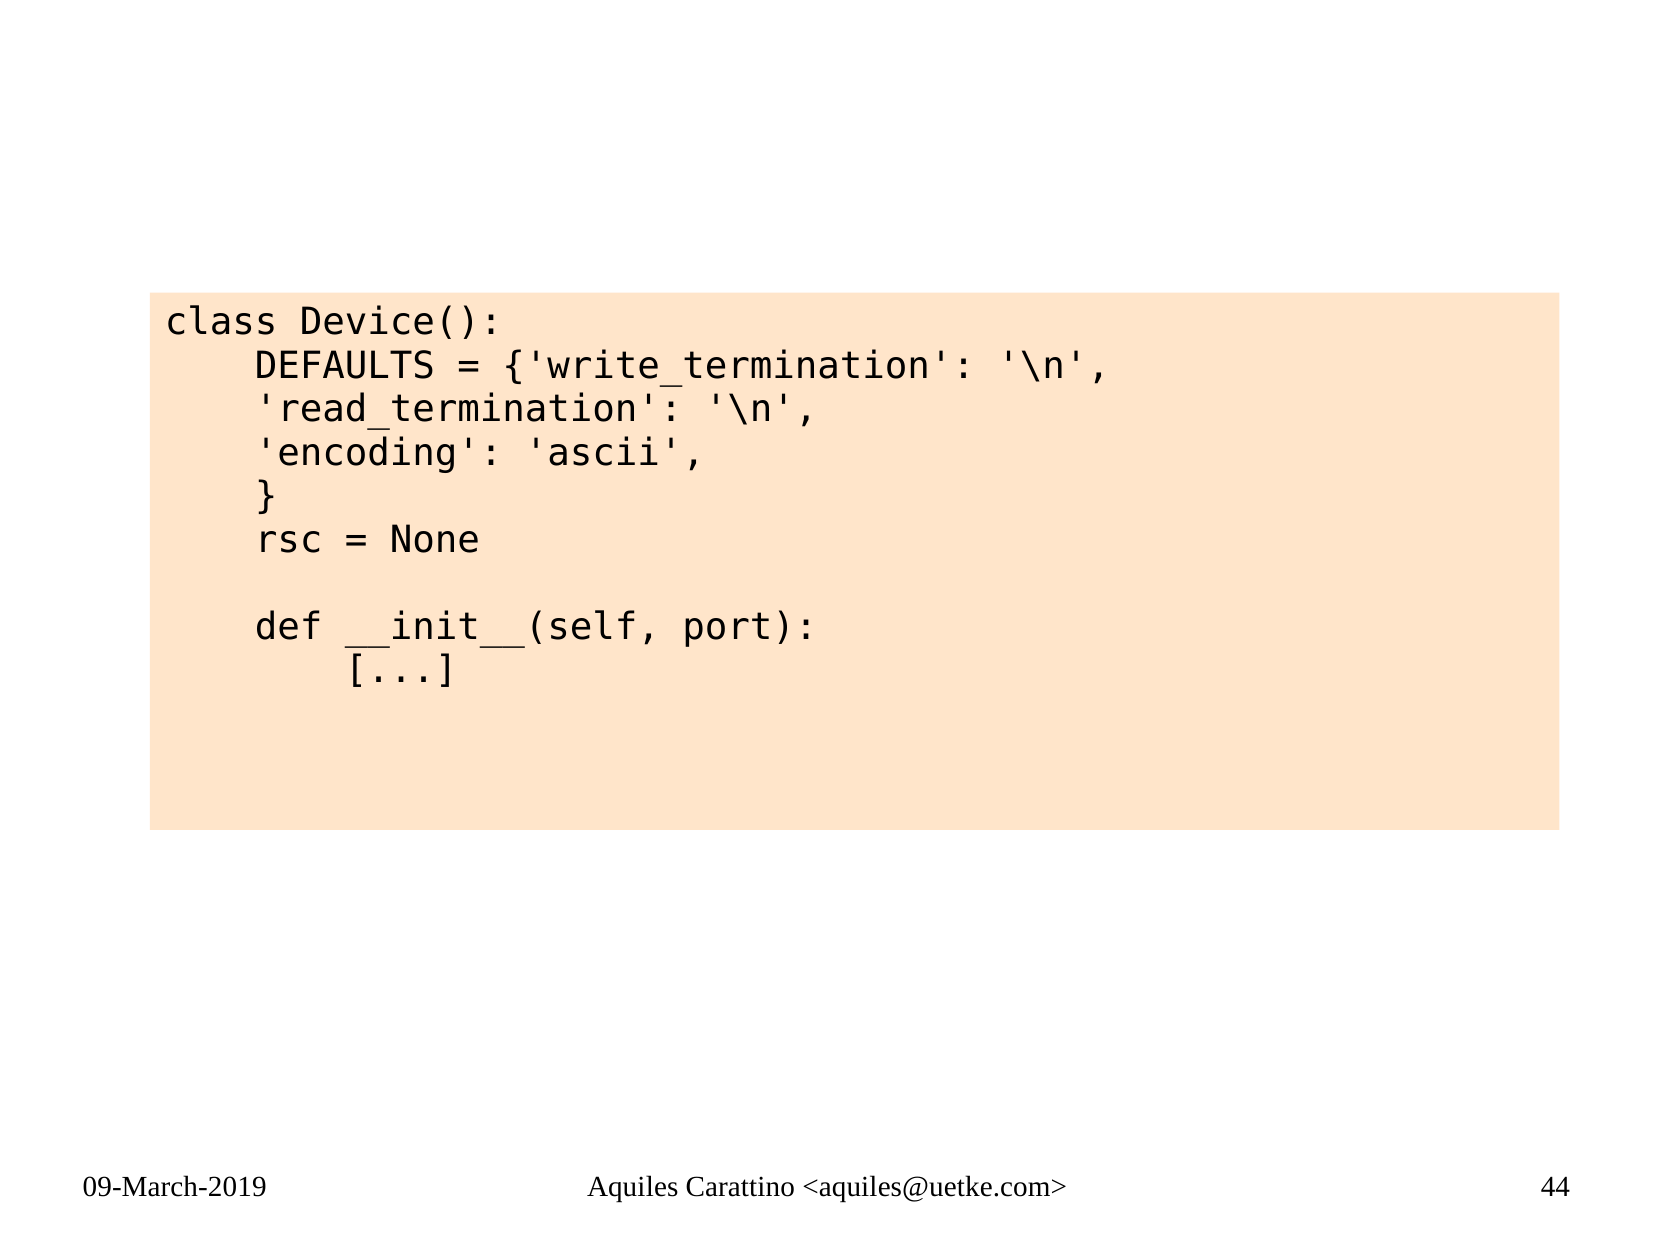

class Device():
 DEFAULTS = {'write_termination': '\n',
 'read_termination': '\n',
 'encoding': 'ascii',
 }
 rsc = None
 def __init__(self, port):
 [...]
09-March-2019
Aquiles Carattino <aquiles@uetke.com>
44